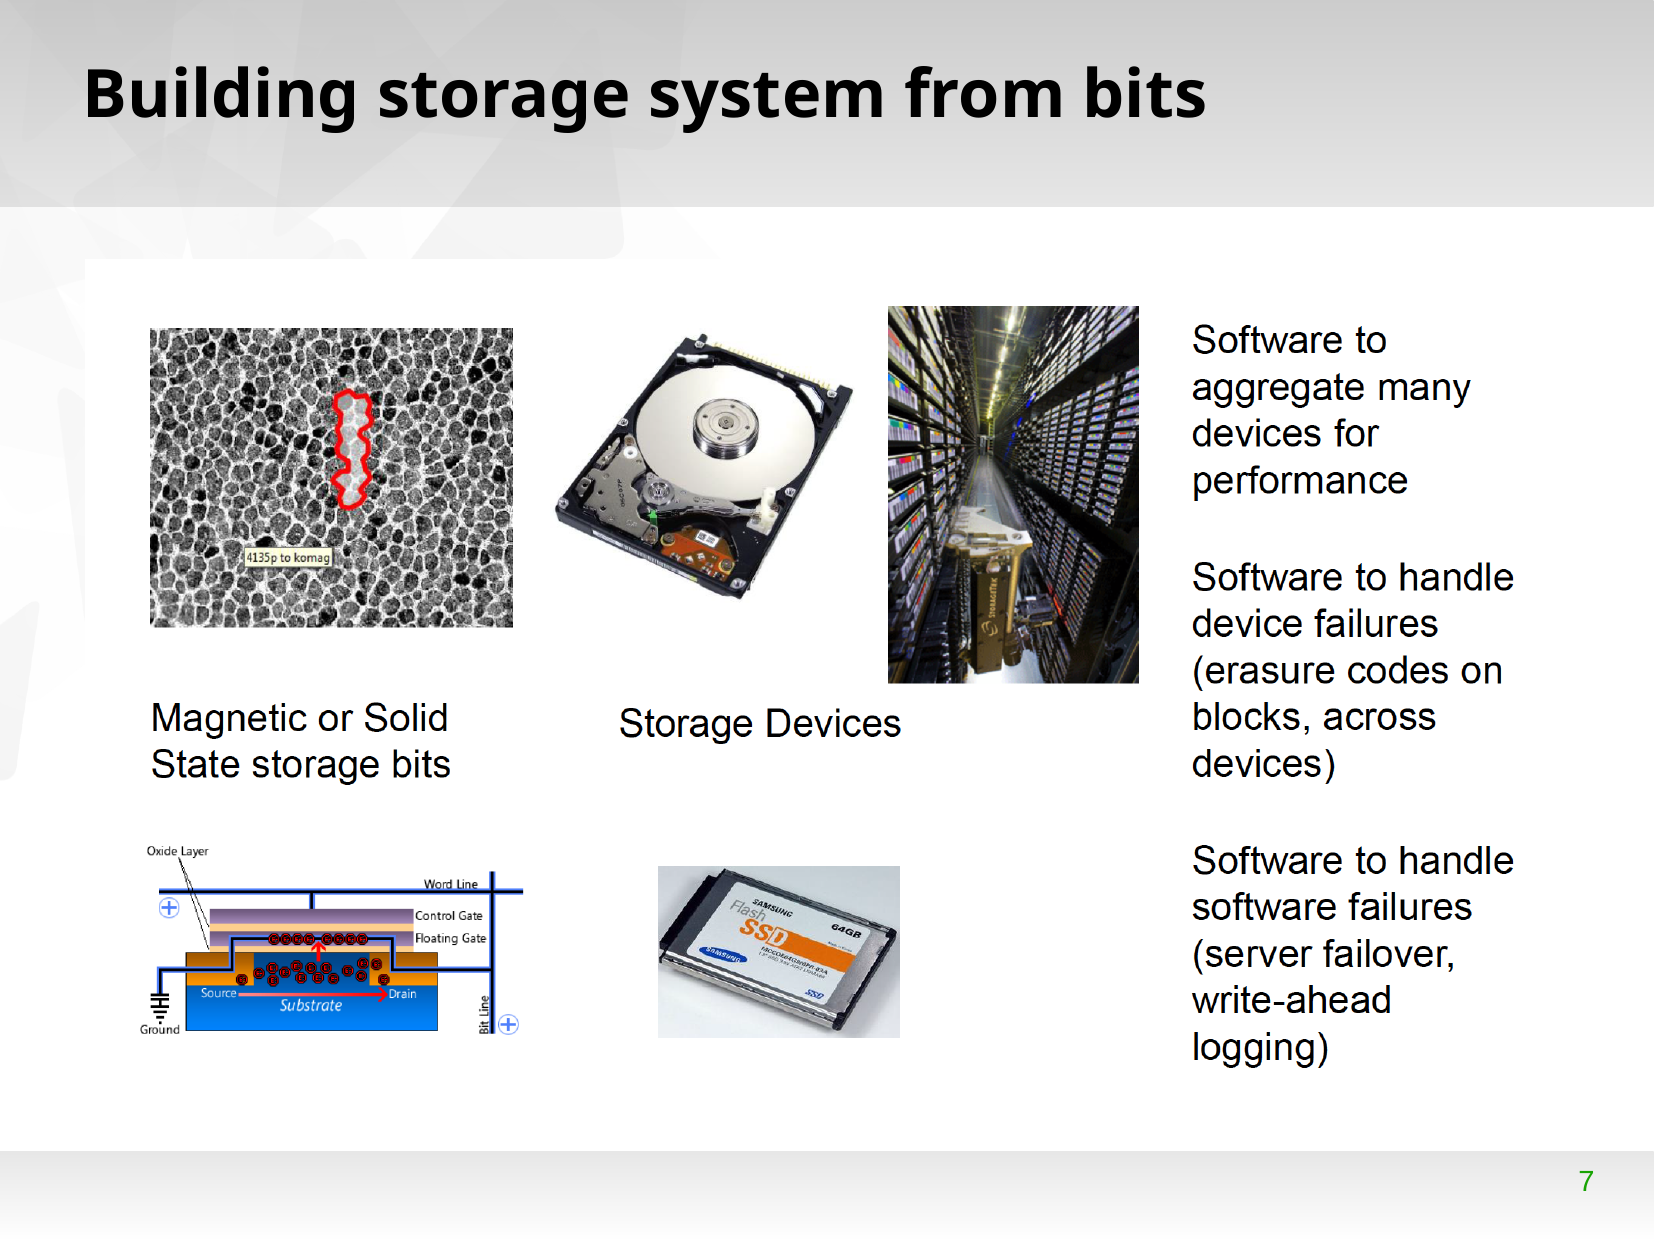

# Building storage system from bits
7